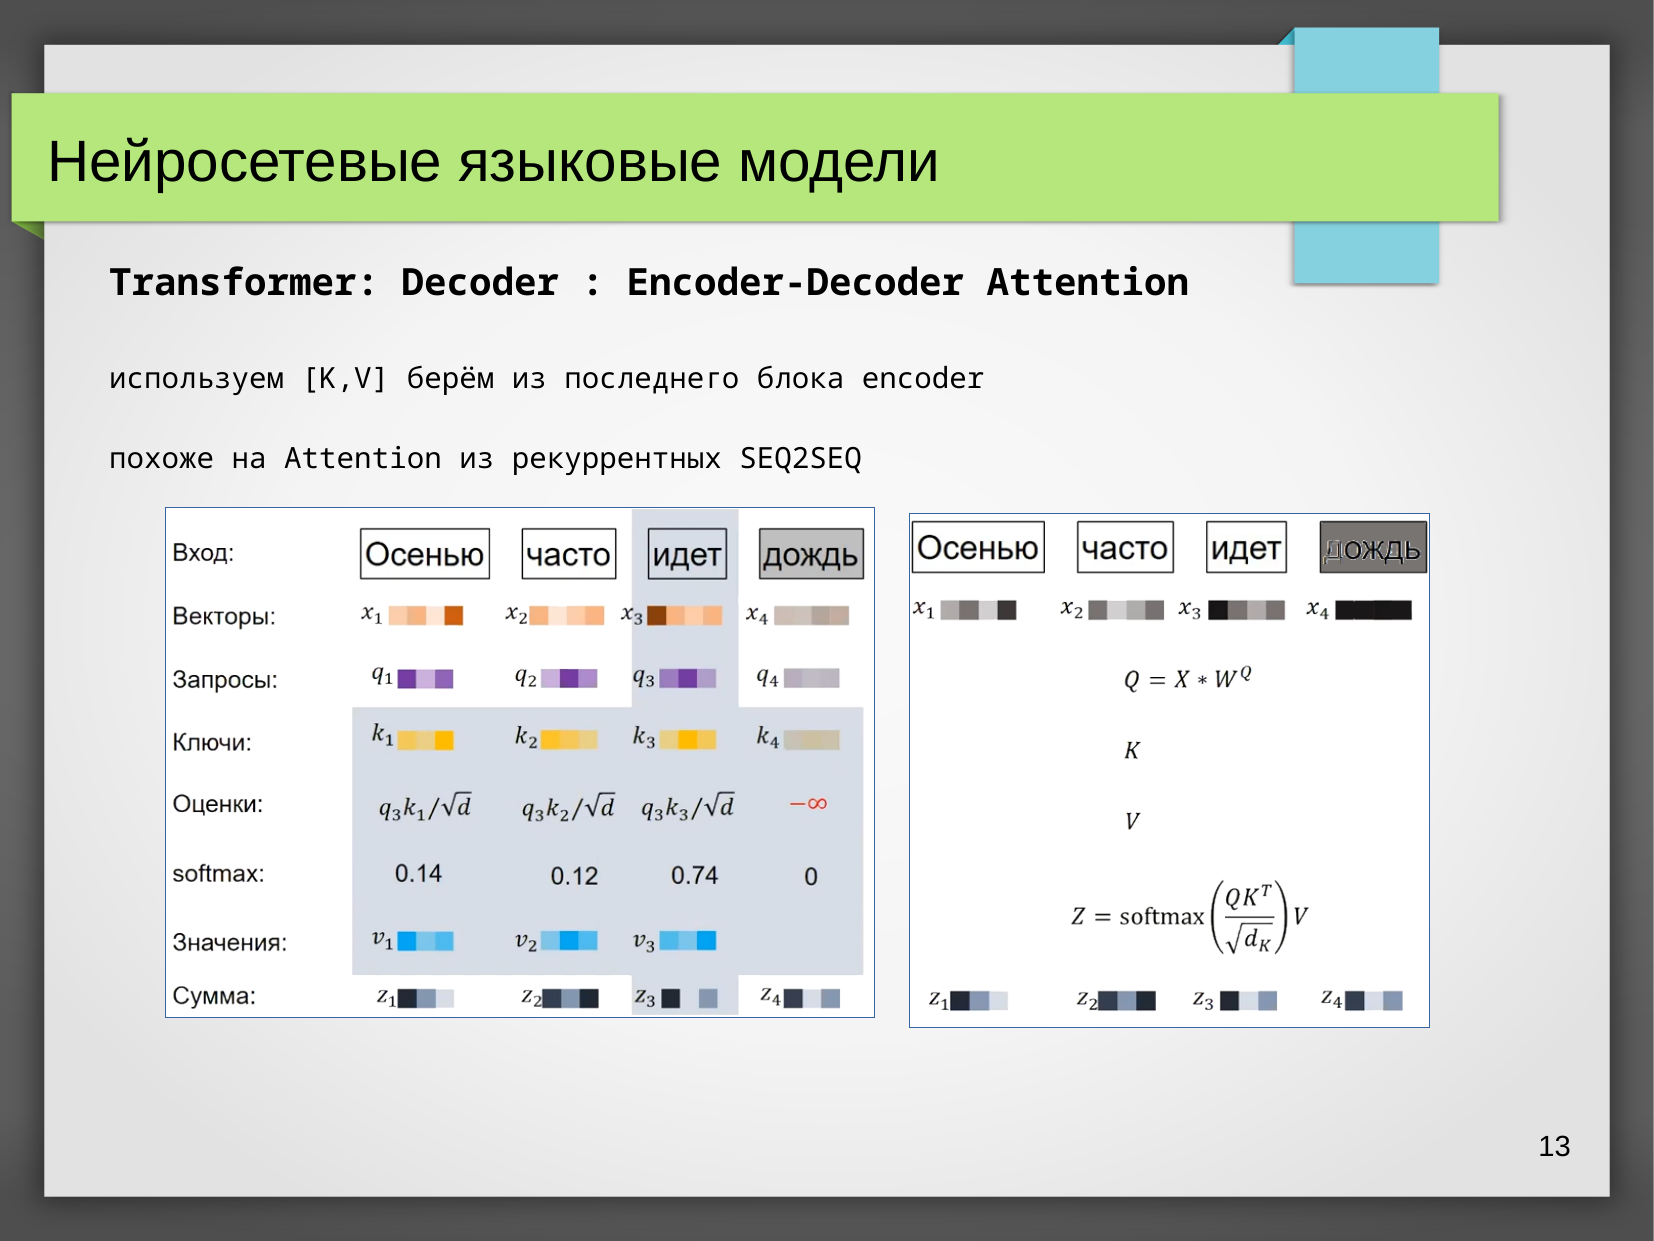

# Нейросетевые языковые модели
Transformer: Decoder : Encoder-Decoder Attention
используем [K,V] берём из последнего блока encoder
похоже на Attention из рекуррентных SEQ2SEQ
13